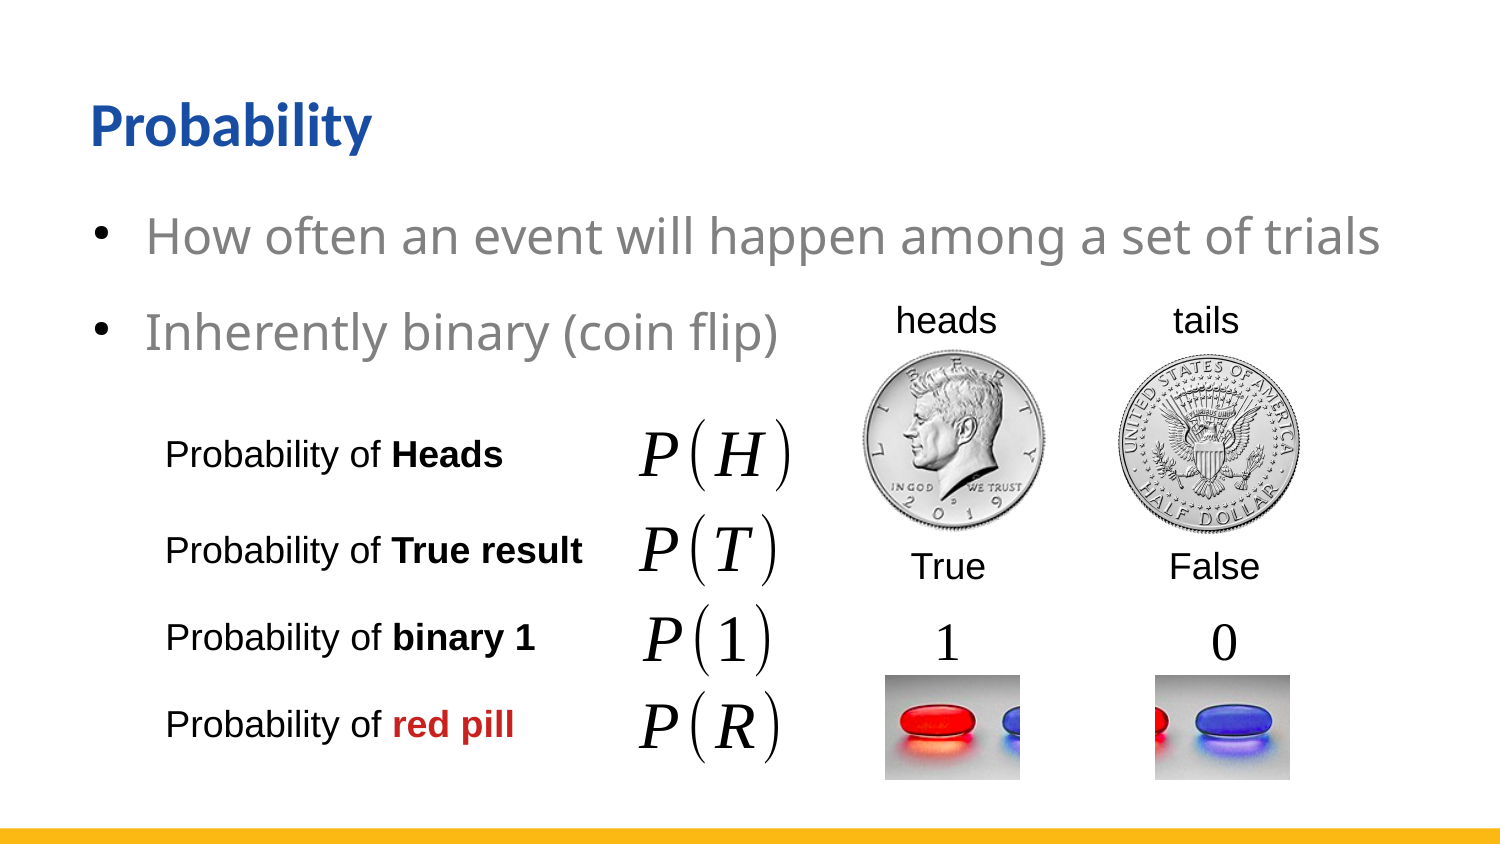

# Probability
How often an event will happen among a set of trials
Inherently binary (coin flip)
heads
tails
Probability of Heads
Probability of True result
True
False
Probability of binary 1
1
0
Probability of red pill